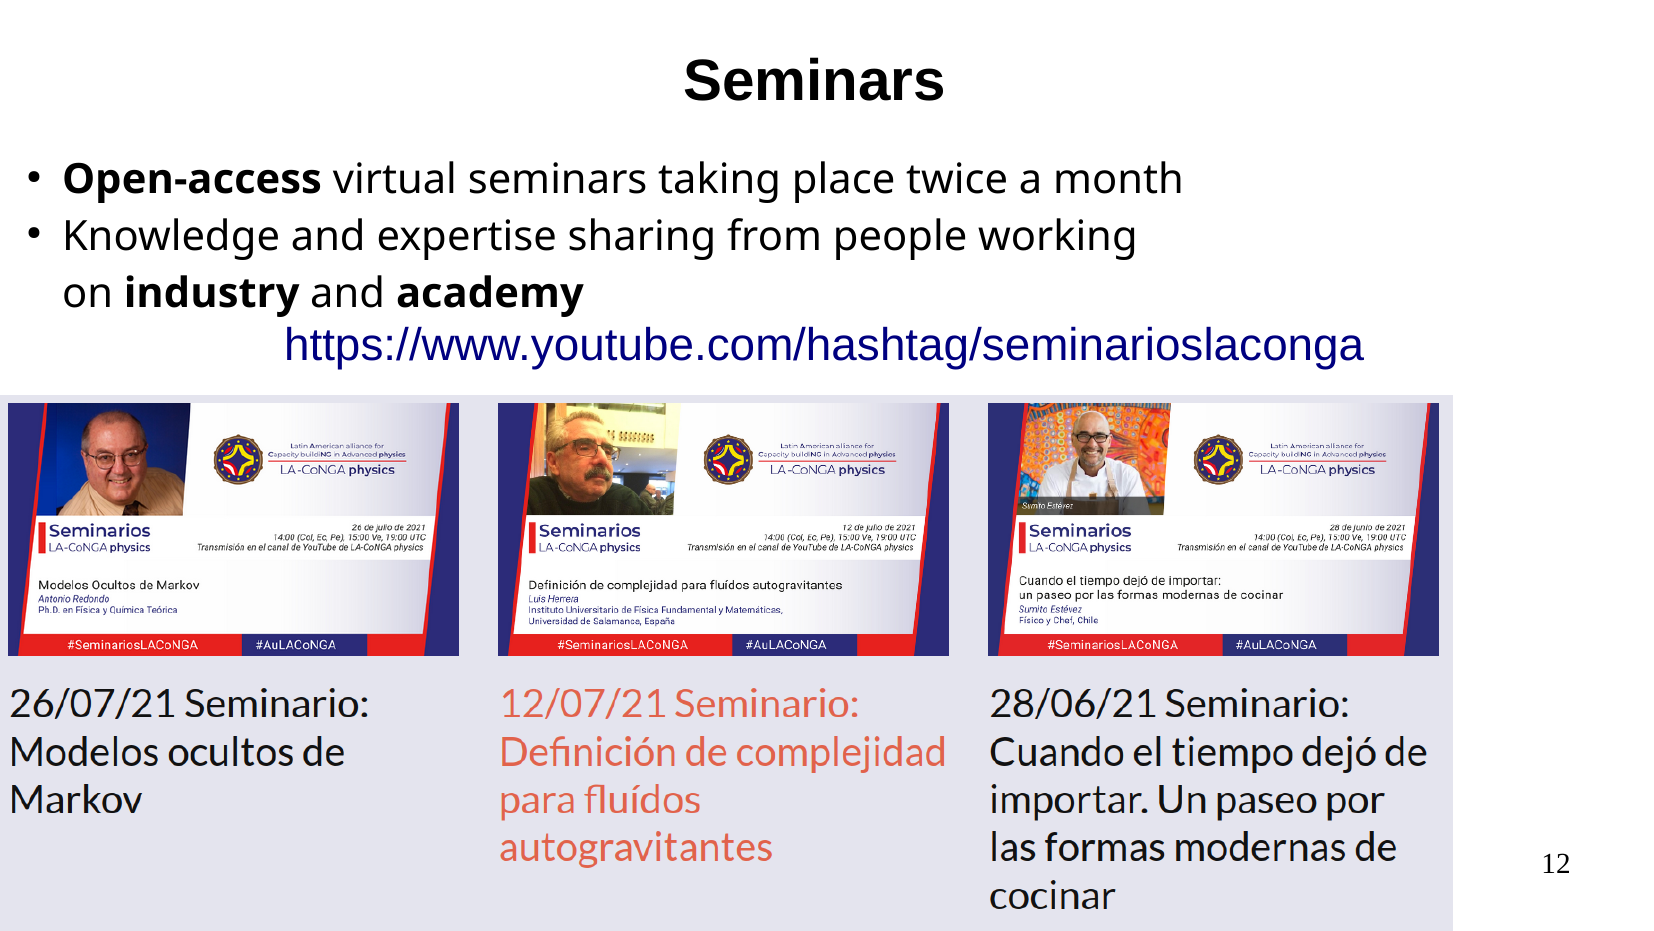

Seminars
Open-access virtual seminars taking place twice a month
Knowledge and expertise sharing from people working
on industry and academy
https://www.youtube.com/hashtag/seminarioslaconga
12